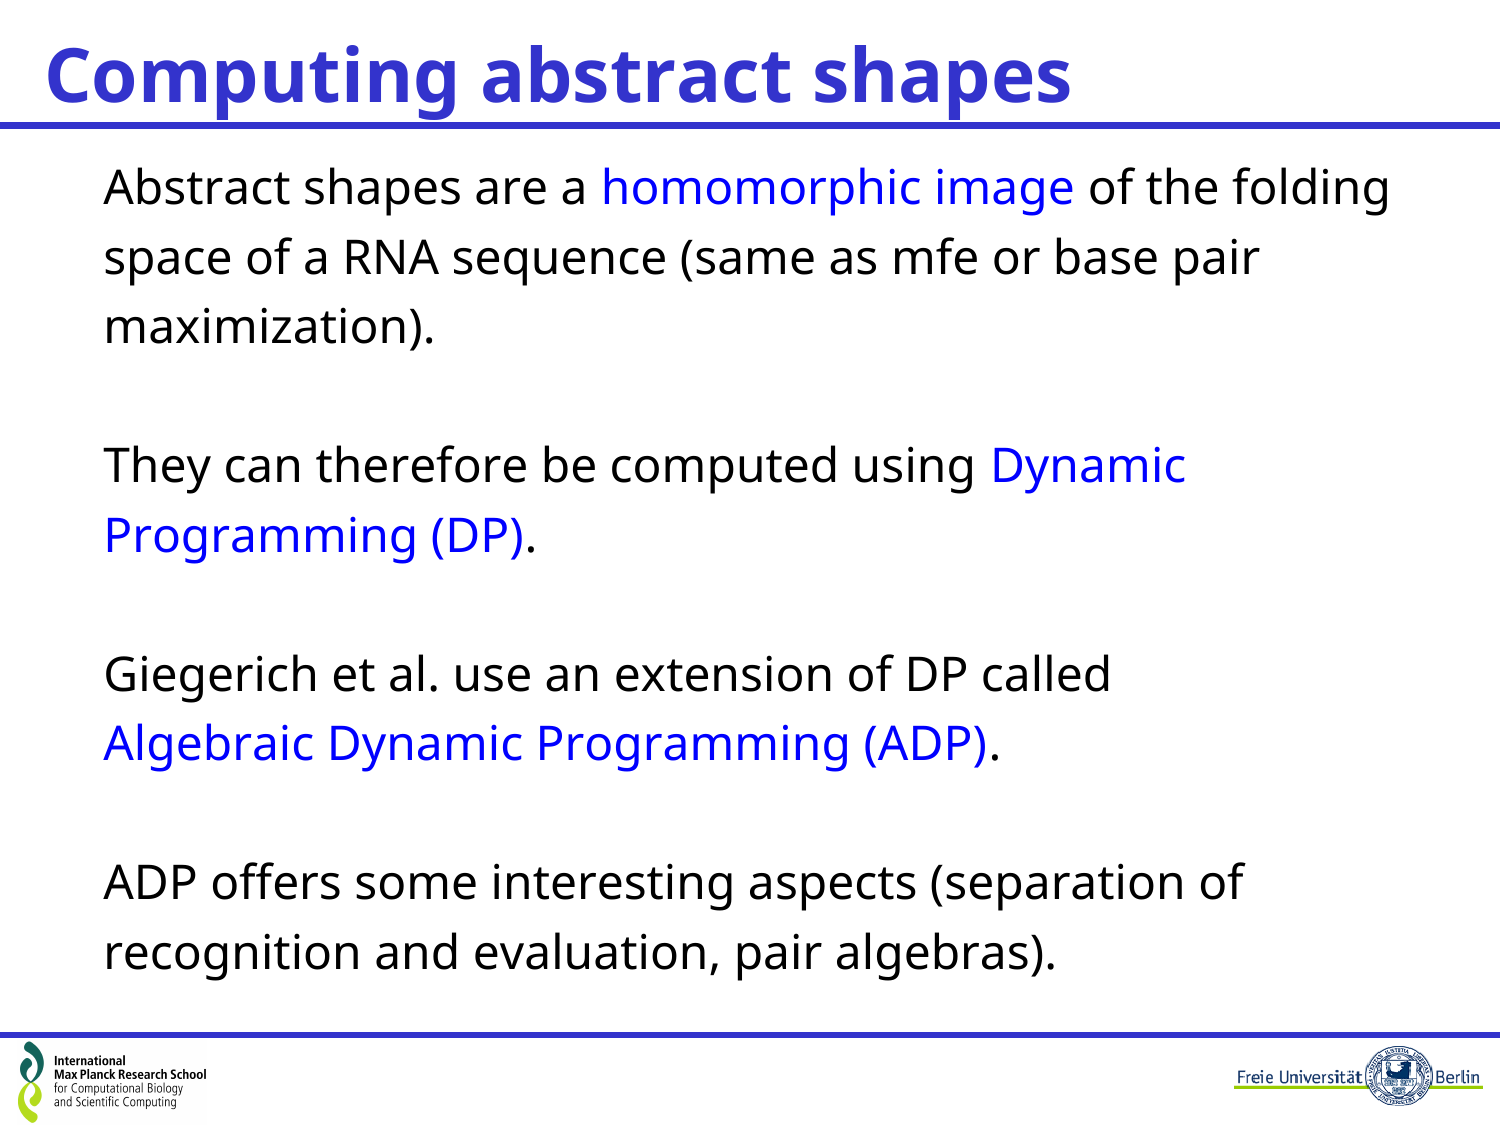

# Computing abstract shapes
Abstract shapes are a homomorphic image of the folding
space of a RNA sequence (same as mfe or base pair
maximization).
They can therefore be computed using Dynamic
Programming (DP).
Giegerich et al. use an extension of DP called
Algebraic Dynamic Programming (ADP).
ADP offers some interesting aspects (separation of
recognition and evaluation, pair algebras).